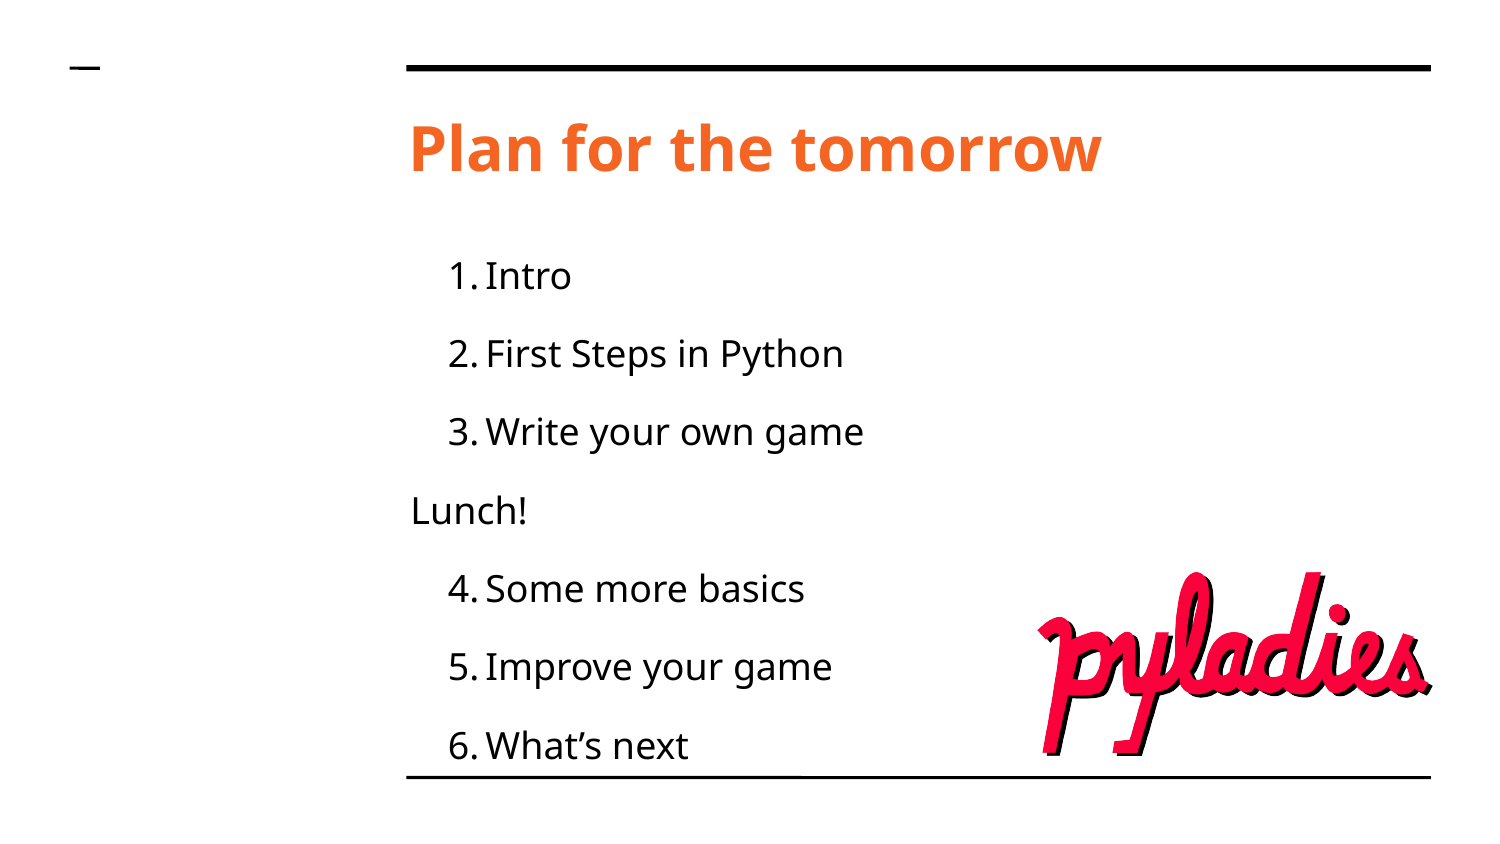

# Plan for the tomorrow
Intro
First Steps in Python
Write your own game
Lunch!
Some more basics
Improve your game
What’s next